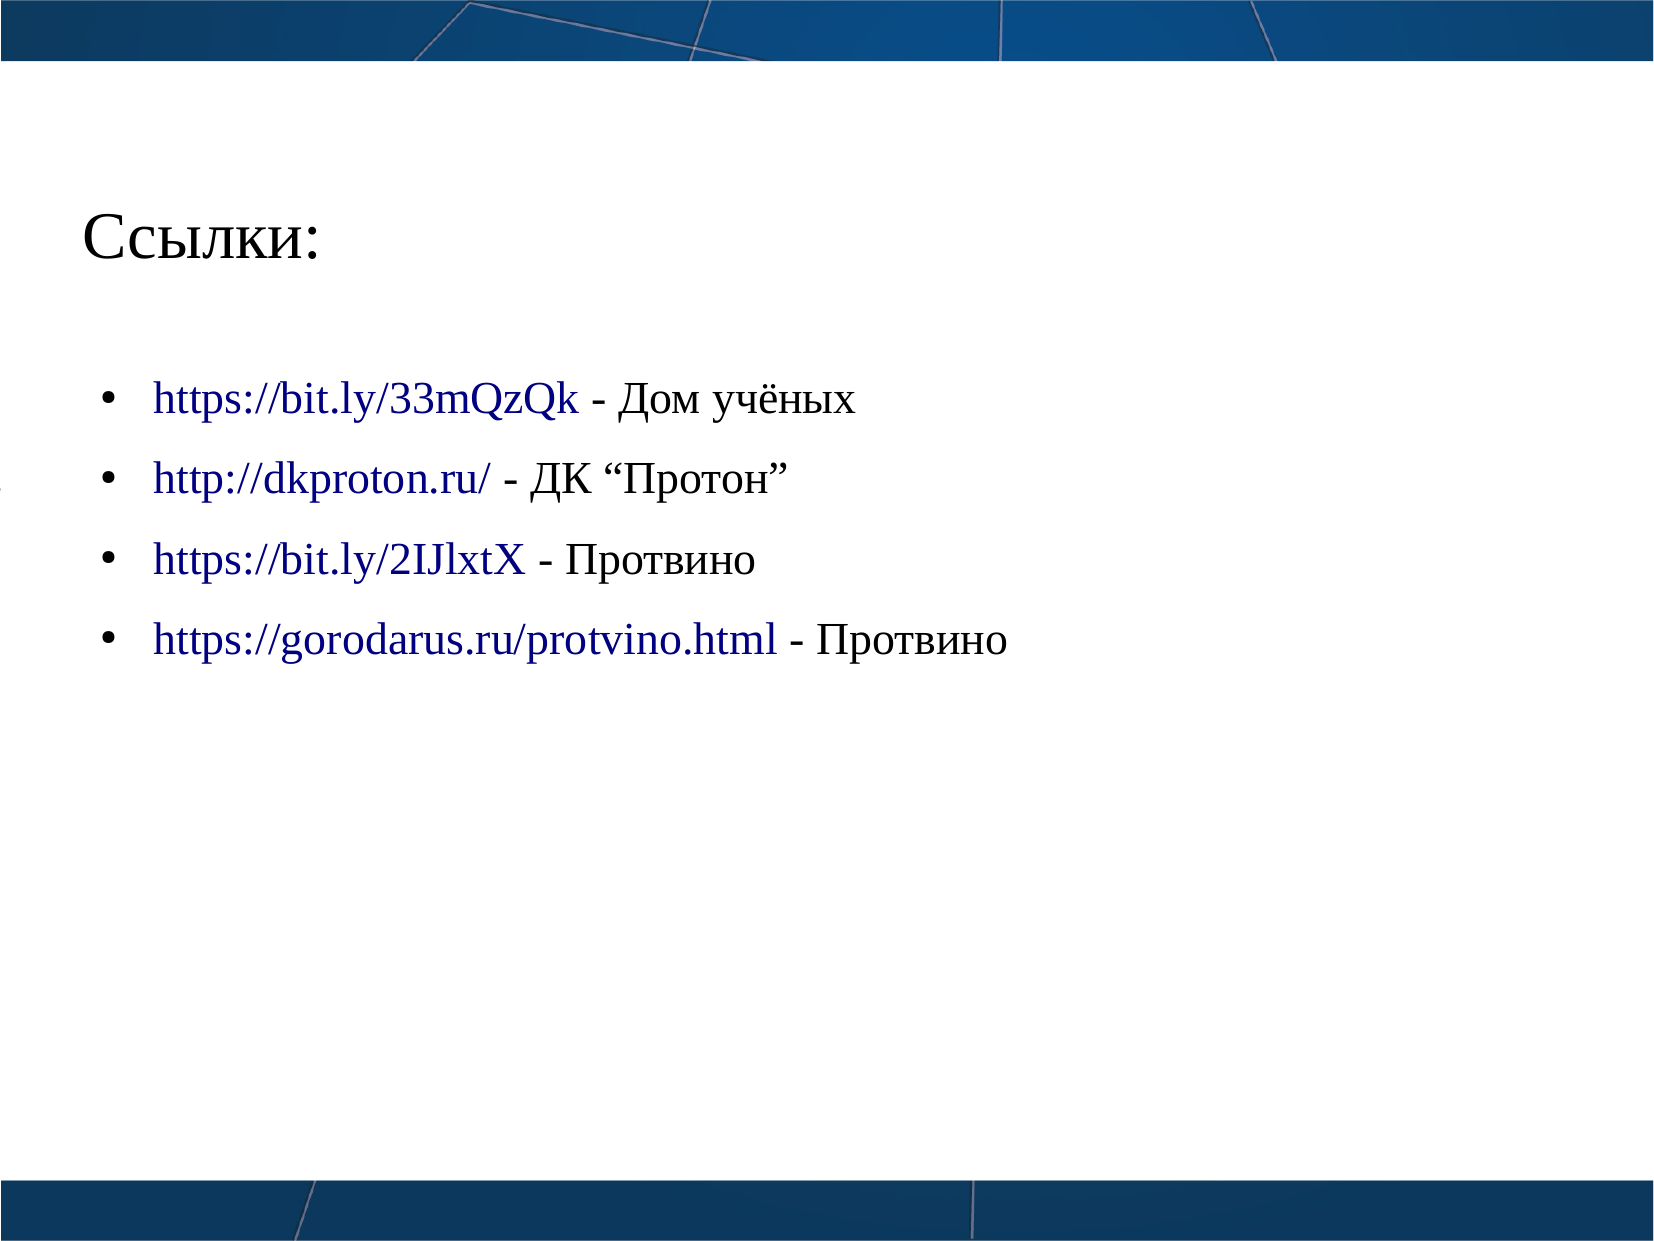

# Ссылки:
https://bit.ly/33mQzQk - Дом учёных
http://dkproton.ru/ - ДК “Протон”
https://bit.ly/2IJlxtX - Протвино
https://gorodarus.ru/protvino.html - Протвино